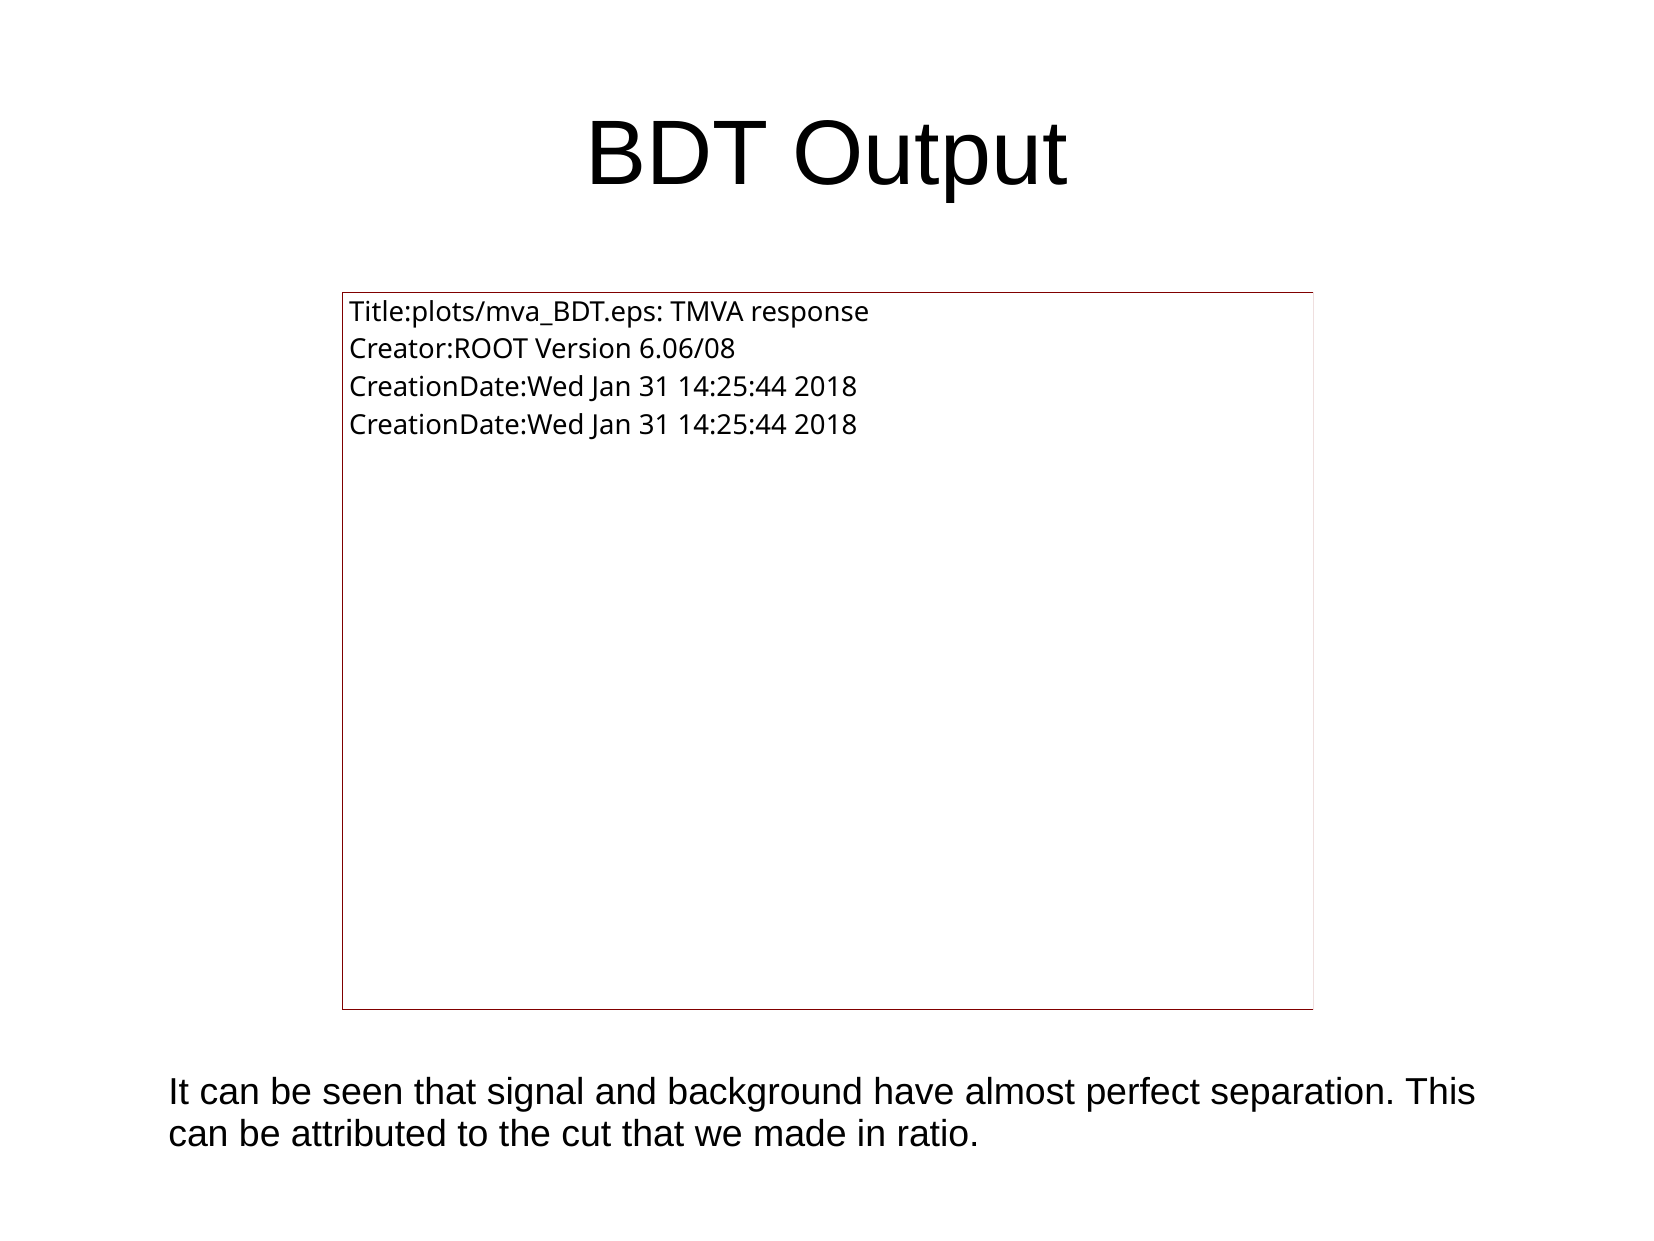

# BDT Output
It can be seen that signal and background have almost perfect separation. This can be attributed to the cut that we made in ratio.